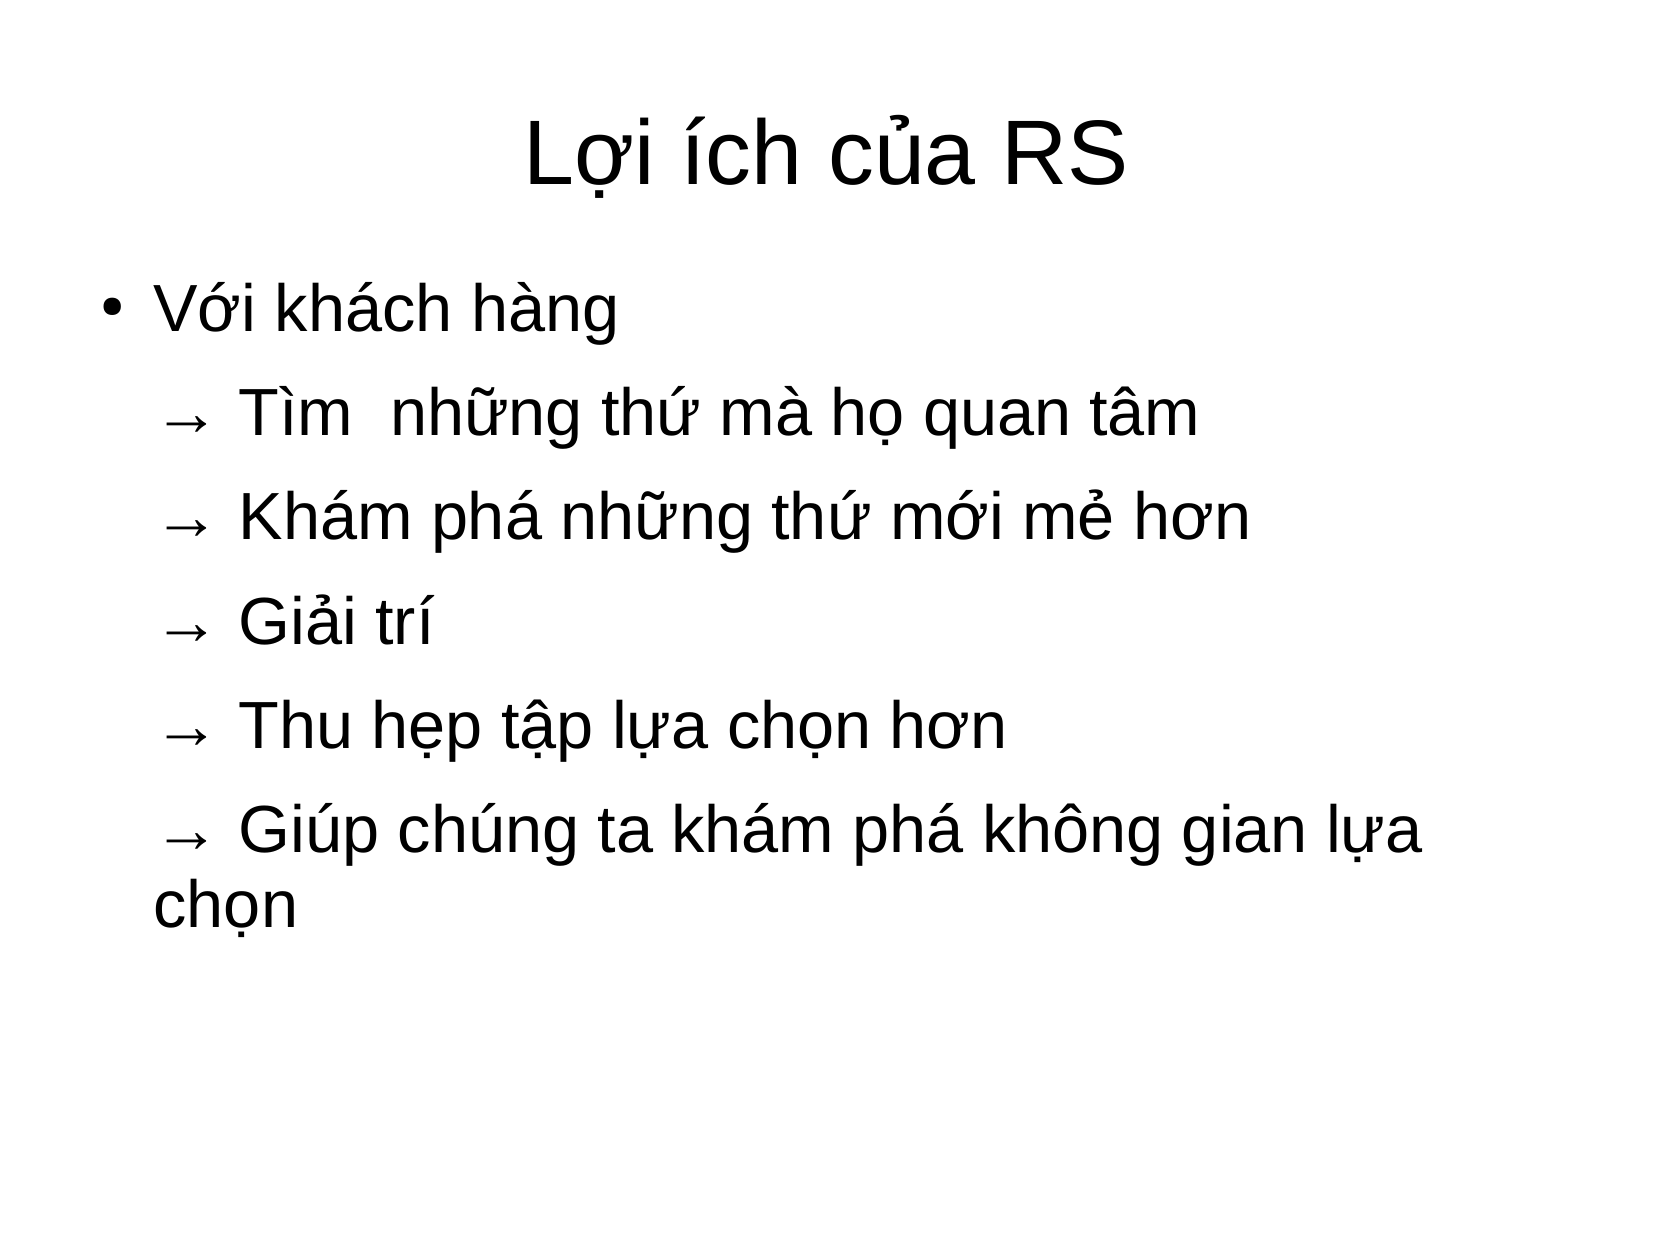

# Lợi ích của RS
Với khách hàng
→ Tìm những thứ mà họ quan tâm
→ Khám phá những thứ mới mẻ hơn
→ Giải trí
→ Thu hẹp tập lựa chọn hơn
→ Giúp chúng ta khám phá không gian lựa chọn